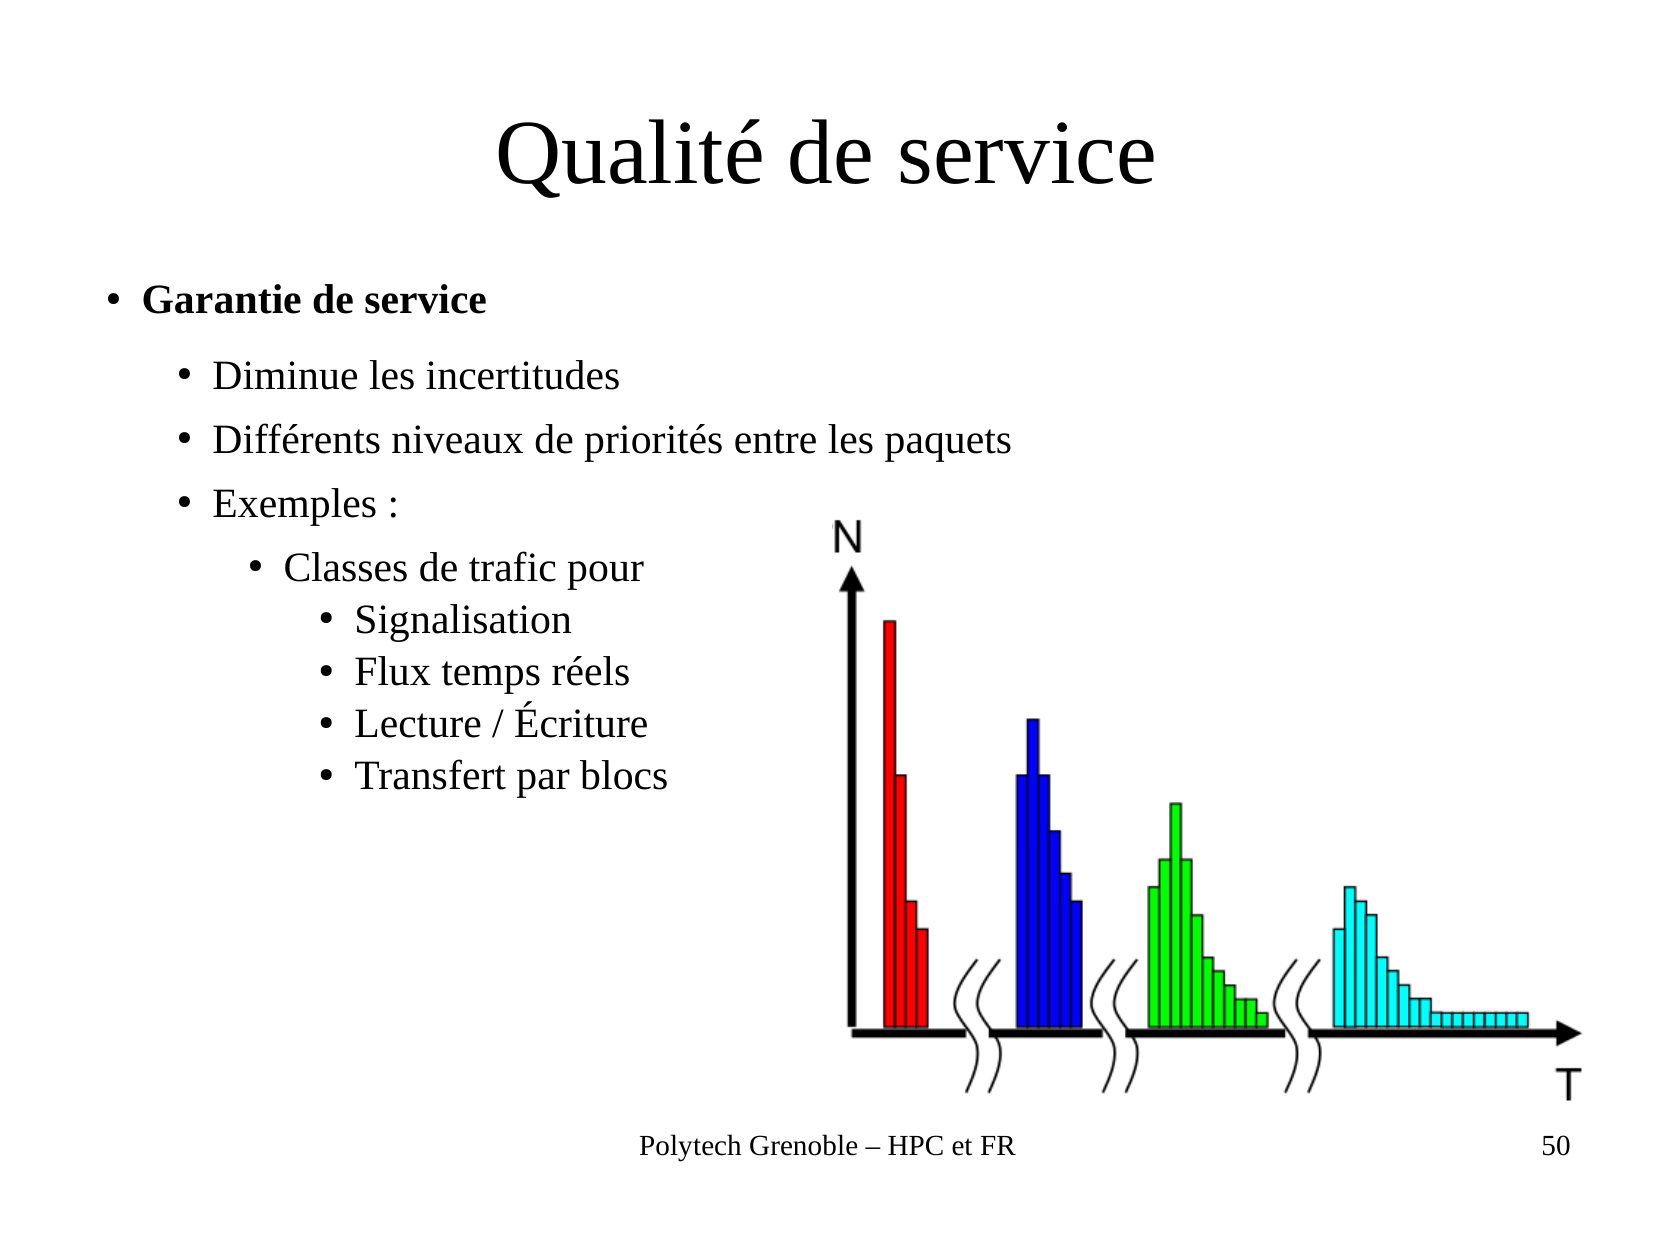

# Qualité de service
Garantie de service
Diminue les incertitudes
Différents niveaux de priorités entre les paquets
Exemples :
Classes de trafic pour
Signalisation
Flux temps réels
Lecture / Écriture
Transfert par blocs
Matthieu PAYET
50